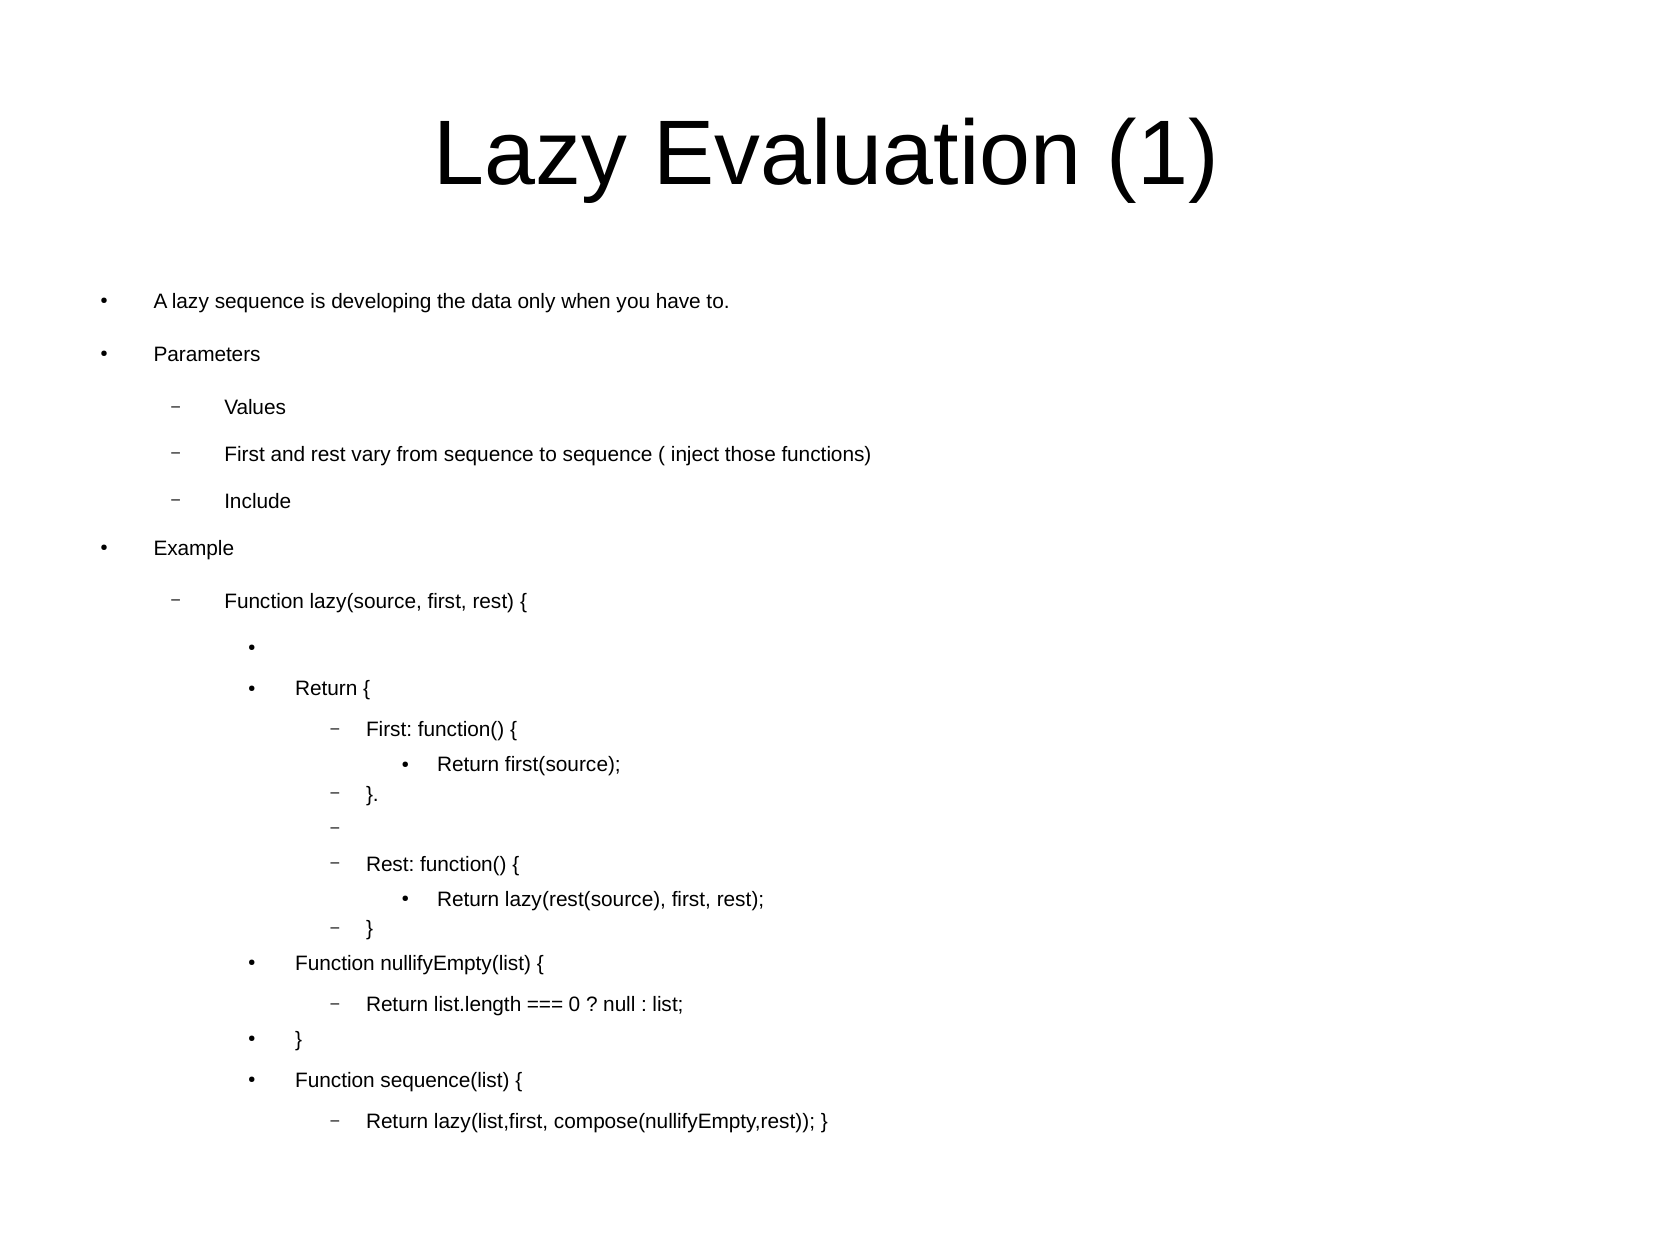

# Lazy Evaluation (1)
A lazy sequence is developing the data only when you have to.
Parameters
Values
First and rest vary from sequence to sequence ( inject those functions)
Include
Example
Function lazy(source, first, rest) {
Return {
First: function() {
Return first(source);
}.
Rest: function() {
Return lazy(rest(source), first, rest);
}
Function nullifyEmpty(list) {
Return list.length === 0 ? null : list;
}
Function sequence(list) {
Return lazy(list,first, compose(nullifyEmpty,rest)); }